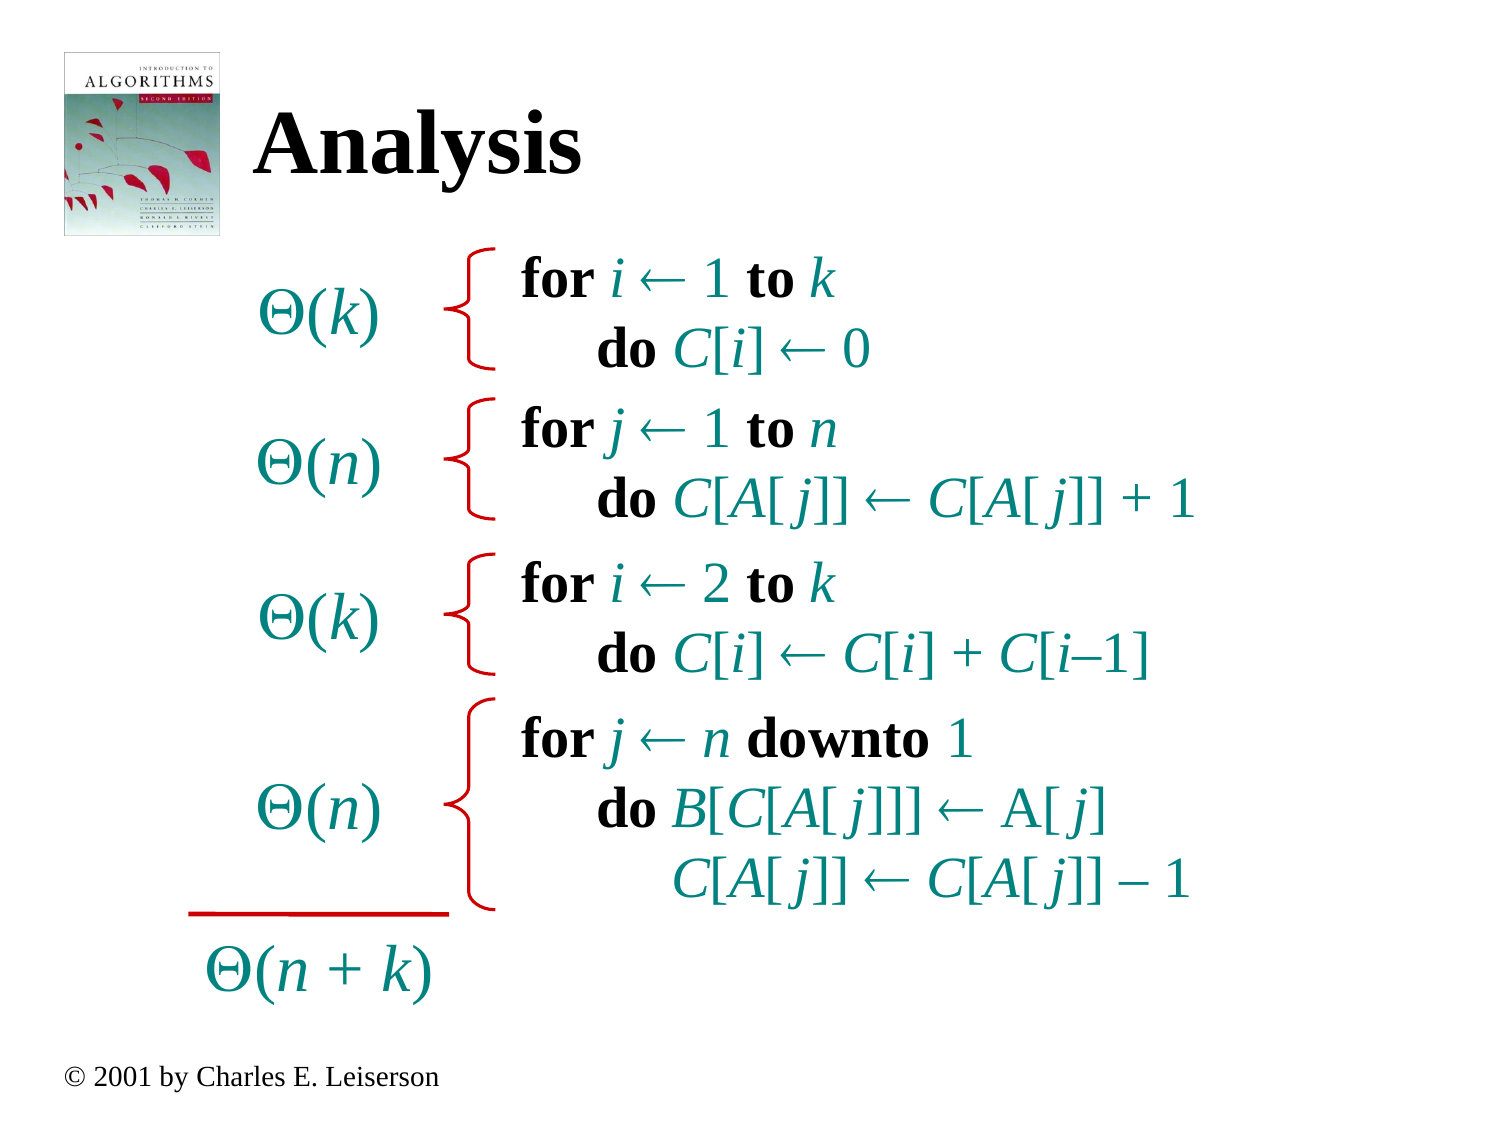

# Analysis
for i  1 to k
do C[i]  0
(k)
for j  1 to n
do C[A[ j]]  C[A[ j]] + 1
(n)
for i  2 to k
do C[i]  C[i] + C[i–1]
(k)
for j  n downto 1
do	B[C[A[ j]]]  A[ j]
	C[A[ j]]  C[A[ j]] – 1
(n)
(n + k)